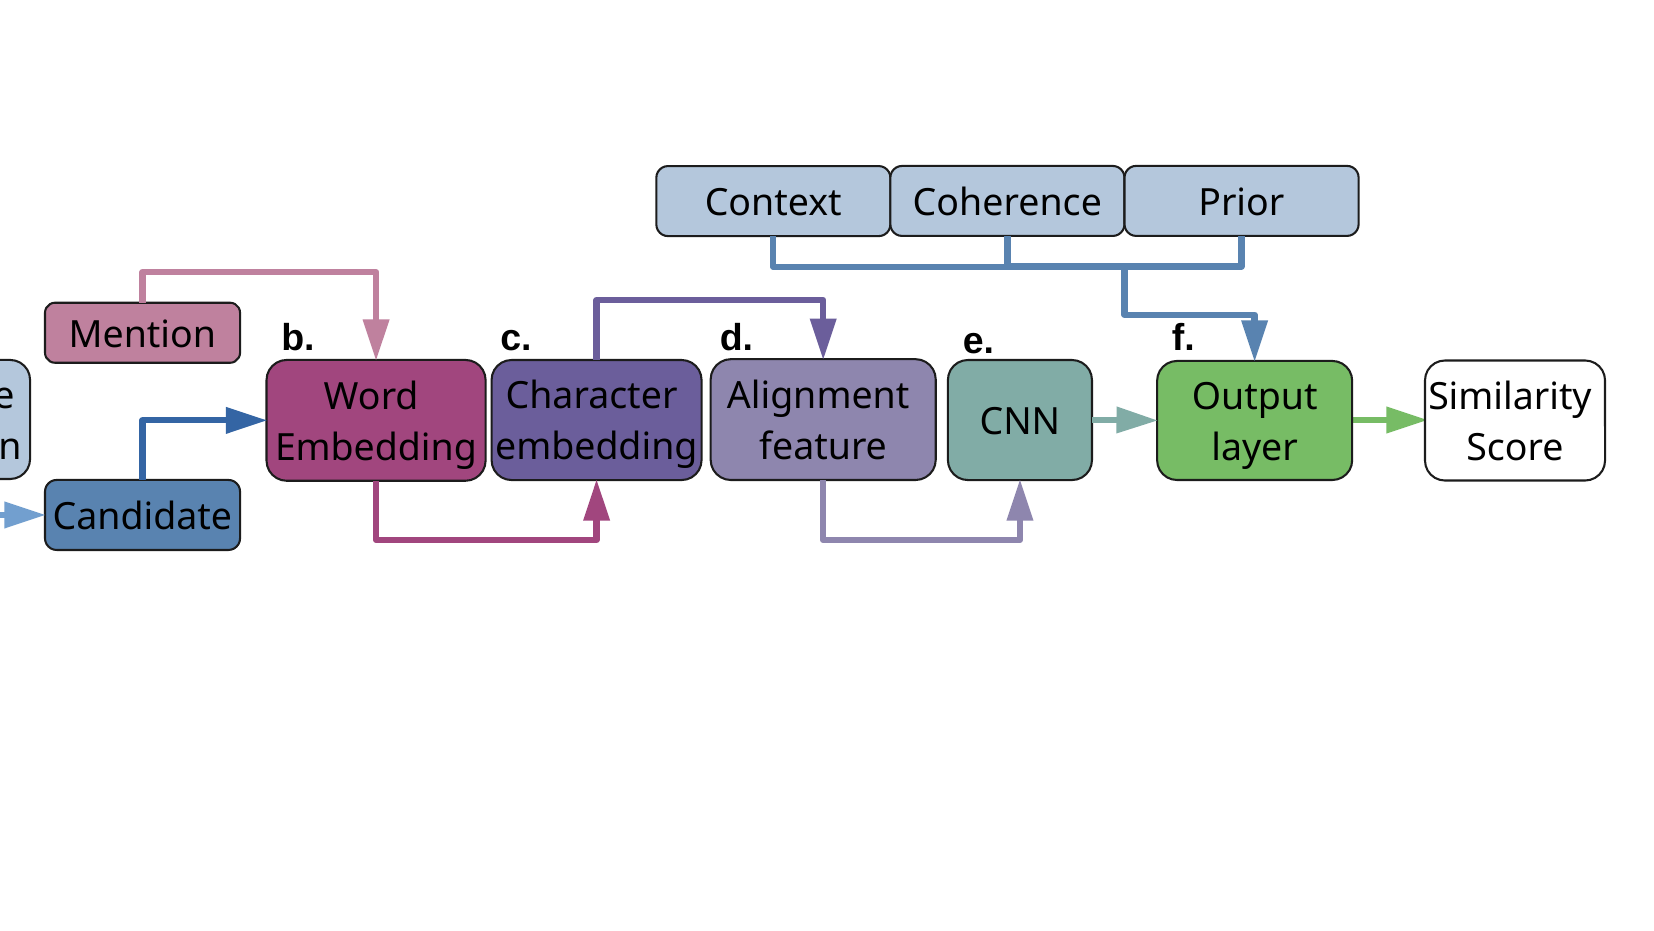

Coherence
Prior
Context
Mention
a.
b.
c.
d.
f.
e.
Alignment
feature
Candidate
generation
Word
Embedding
Character
embedding
CNN
Similarity
Score
Output
layer
Candidate